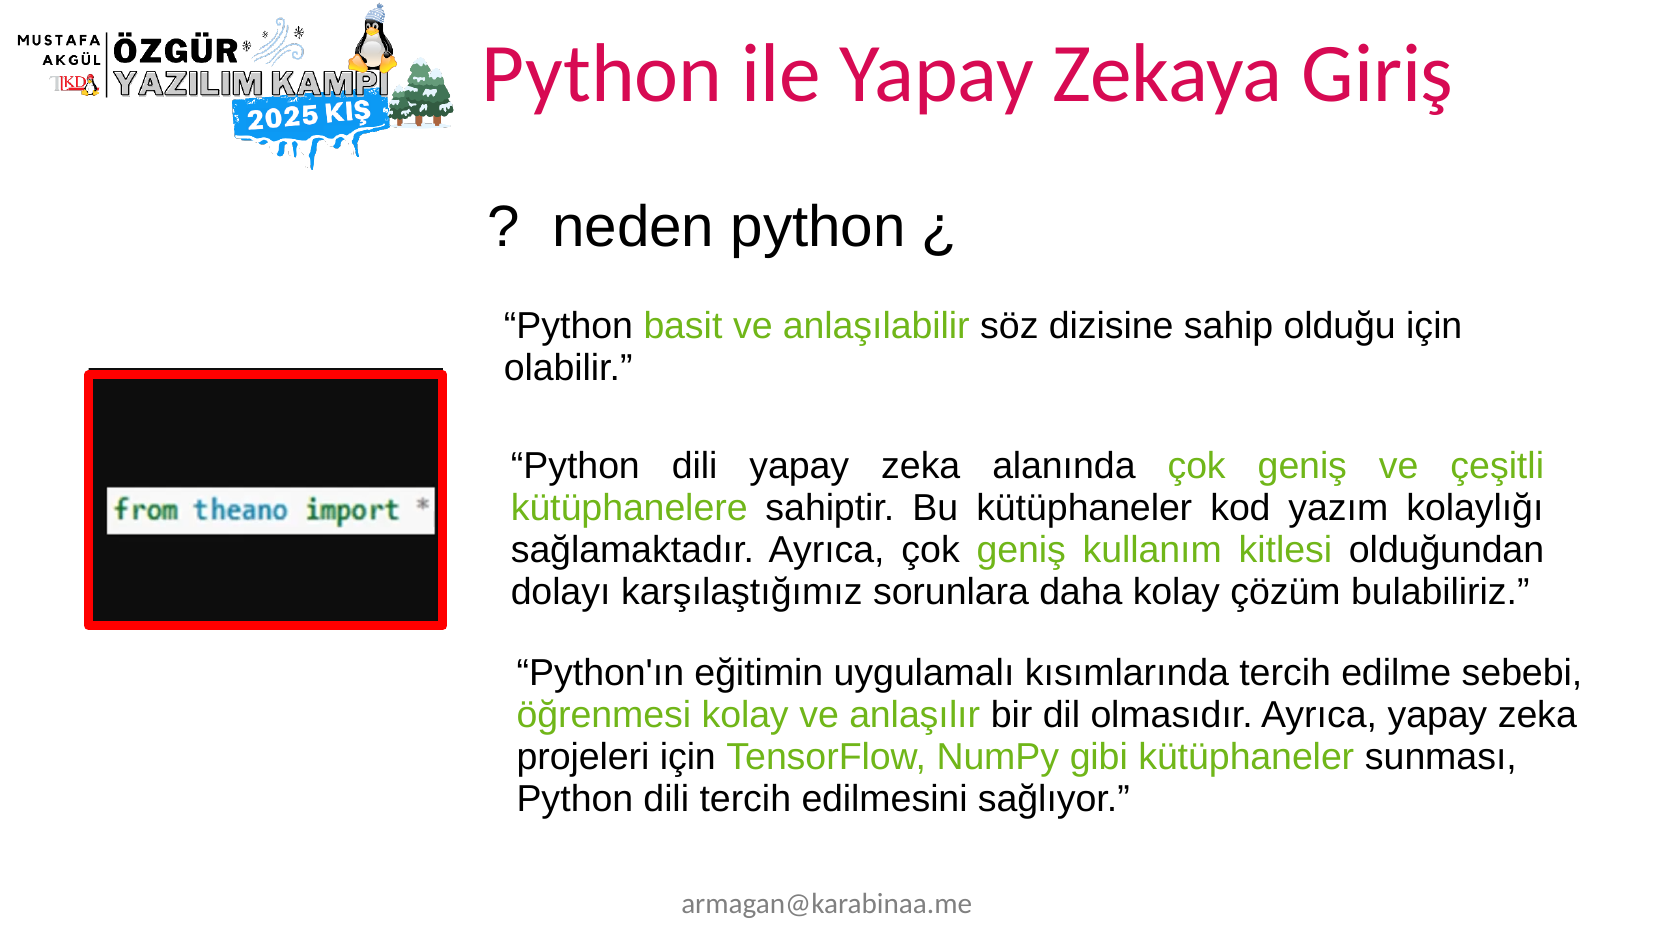

Python ile Yapay Zekaya Giriş
? neden python ¿
“Python basit ve anlaşılabilir söz dizisine sahip olduğu için olabilir.”
“Python dili yapay zeka alanında çok geniş ve çeşitli kütüphanelere sahiptir. Bu kütüphaneler kod yazım kolaylığı sağlamaktadır. Ayrıca, çok geniş kullanım kitlesi olduğundan dolayı karşılaştığımız sorunlara daha kolay çözüm bulabiliriz.”
“Python'ın eğitimin uygulamalı kısımlarında tercih edilme sebebi, öğrenmesi kolay ve anlaşılır bir dil olmasıdır. Ayrıca, yapay zeka projeleri için TensorFlow, NumPy gibi kütüphaneler sunması, Python dili tercih edilmesini sağlıyor.”
armagan@karabinaa.me